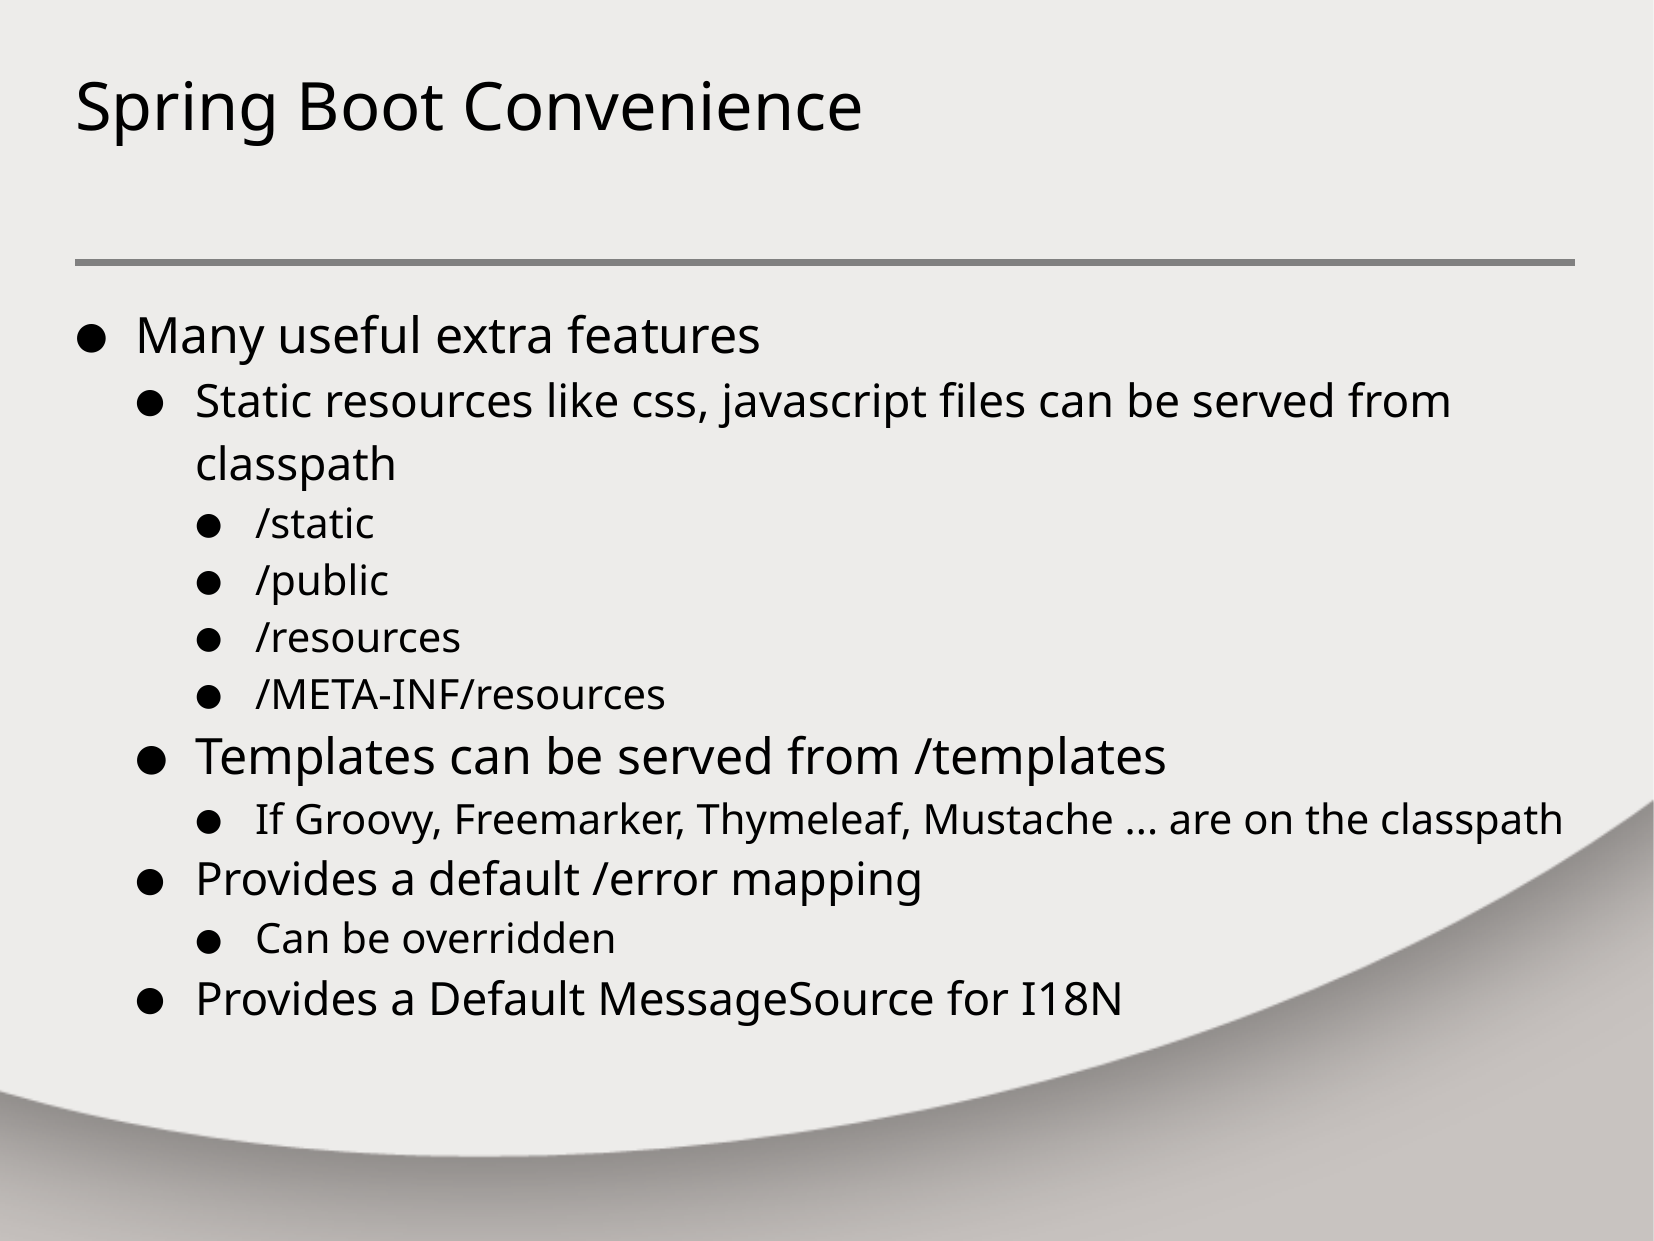

# Spring Boot Convenience
Many useful extra features
Static resources like css, javascript files can be served from classpath
/static
/public
/resources
/META-INF/resources
Templates can be served from /templates
If Groovy, Freemarker, Thymeleaf, Mustache ... are on the classpath
Provides a default /error mapping
Can be overridden
Provides a Default MessageSource for I18N